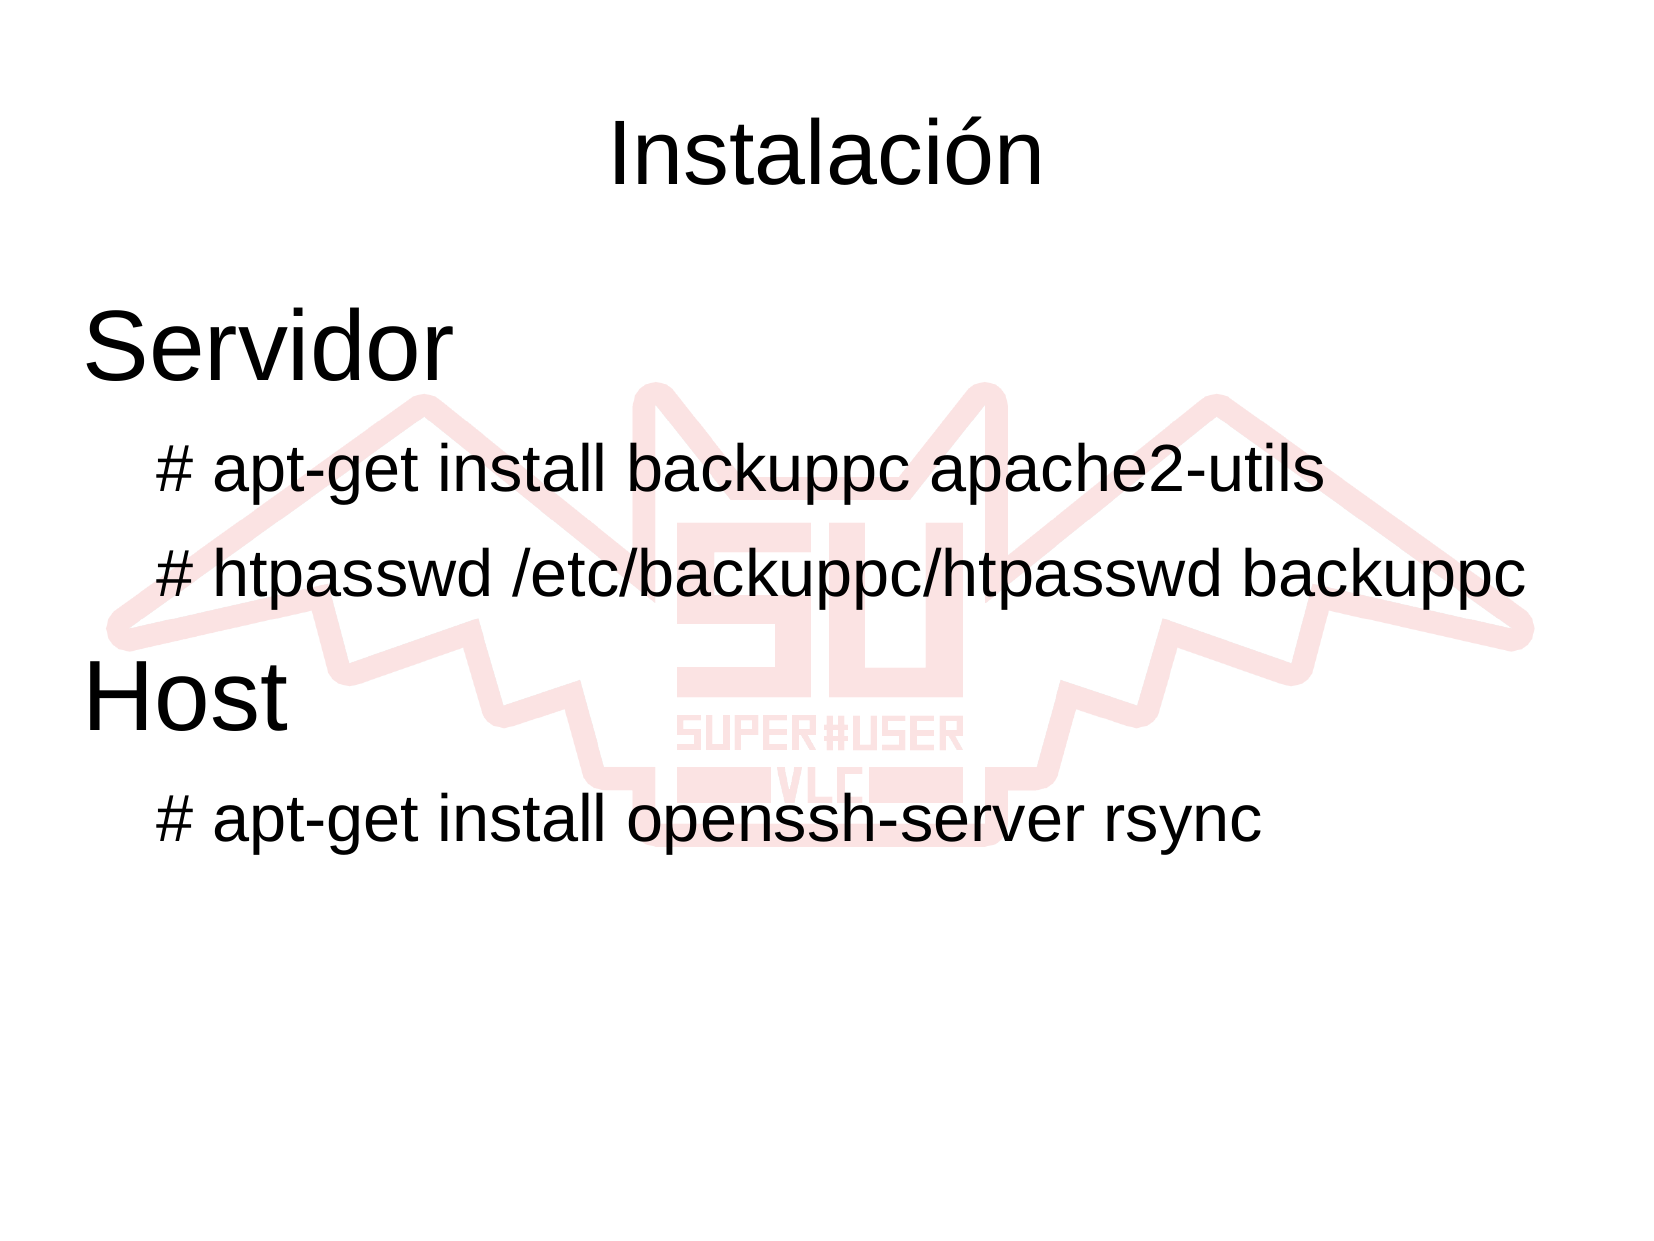

# Instalación
Servidor
 # apt-get install backuppc apache2-utils
 # htpasswd /etc/backuppc/htpasswd backuppc
Host
 # apt-get install openssh-server rsync